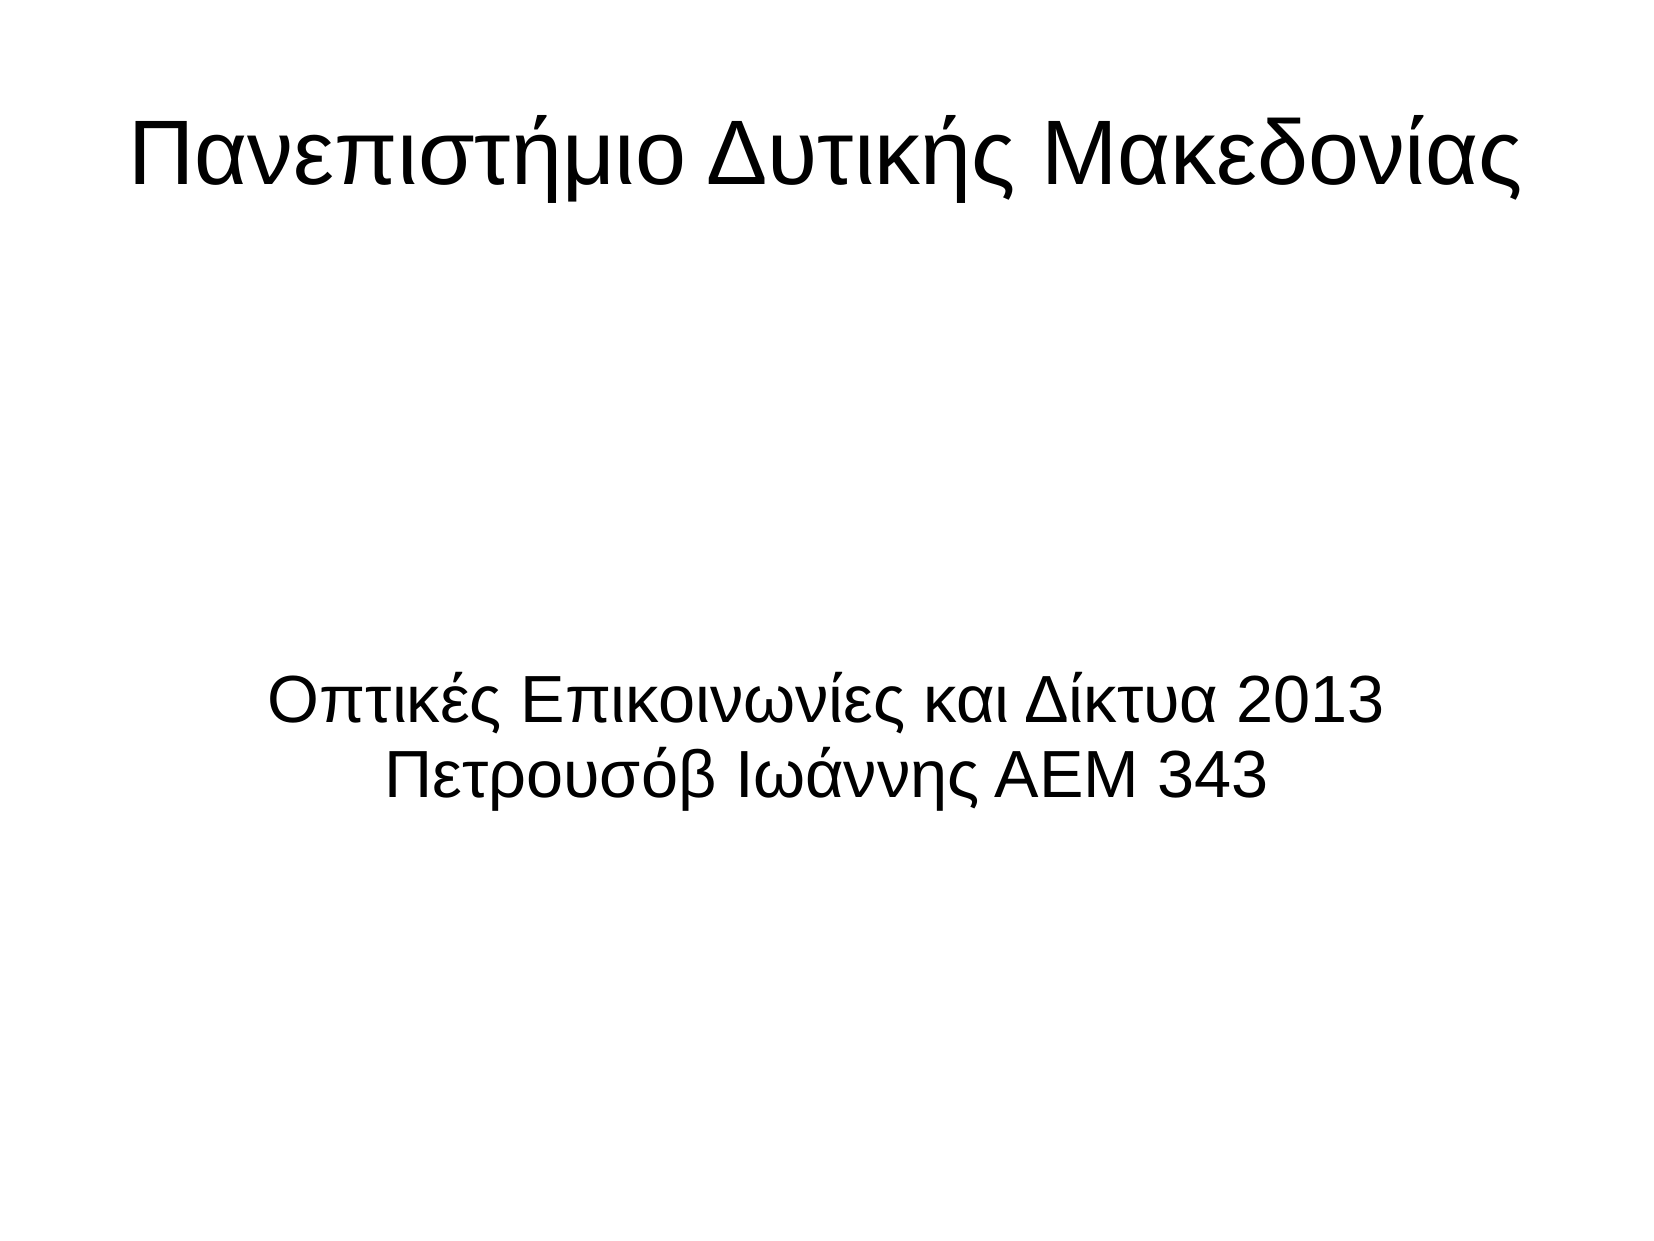

# Πανεπιστήμιο Δυτικής Μακεδονίας
Οπτικές Επικοινωνίες και Δίκτυα 2013
Πετρουσόβ Ιωάννης ΑΕΜ 343